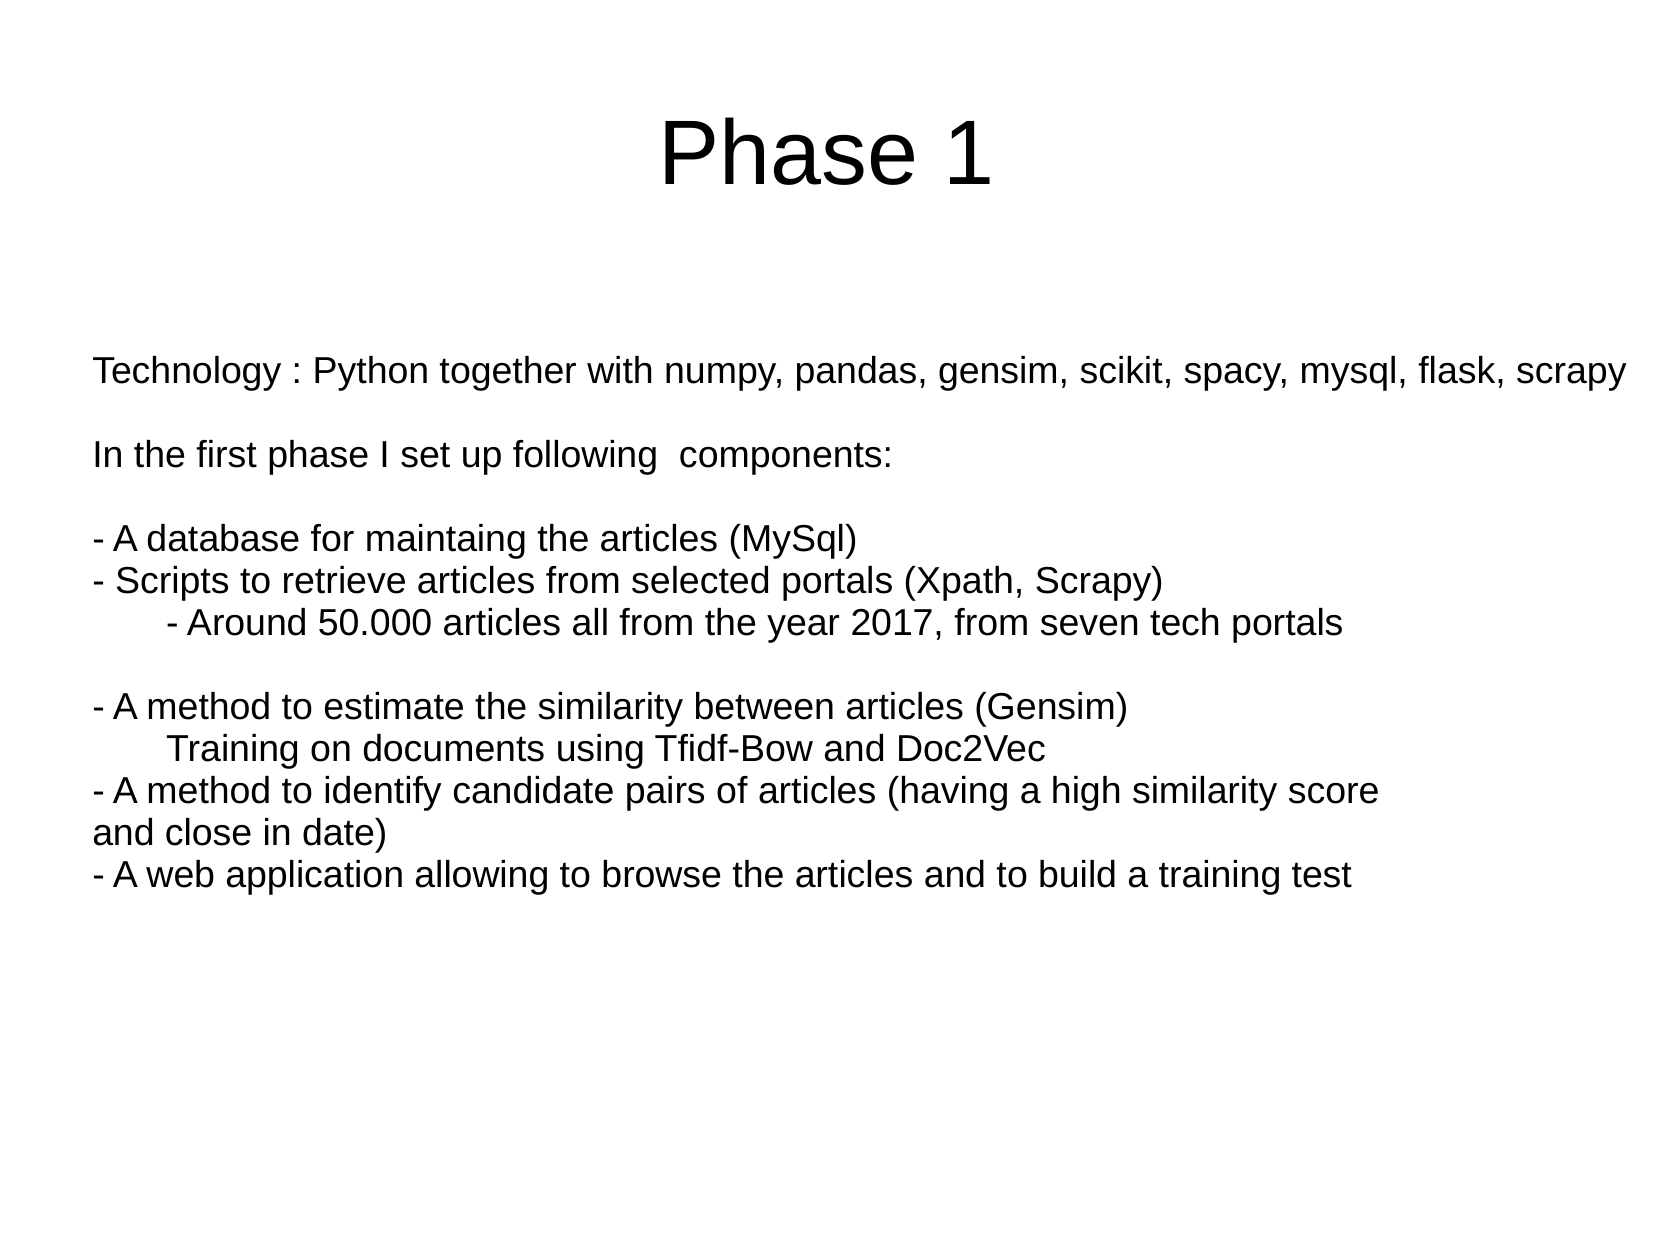

# Phase 1
Technology : Python together with numpy, pandas, gensim, scikit, spacy, mysql, flask, scrapy
In the first phase I set up following components:
- A database for maintaing the articles (MySql)
- Scripts to retrieve articles from selected portals (Xpath, Scrapy)
	- Around 50.000 articles all from the year 2017, from seven tech portals
- A method to estimate the similarity between articles (Gensim)
	Training on documents using Tfidf-Bow and Doc2Vec
- A method to identify candidate pairs of articles (having a high similarity score
and close in date)
- A web application allowing to browse the articles and to build a training test